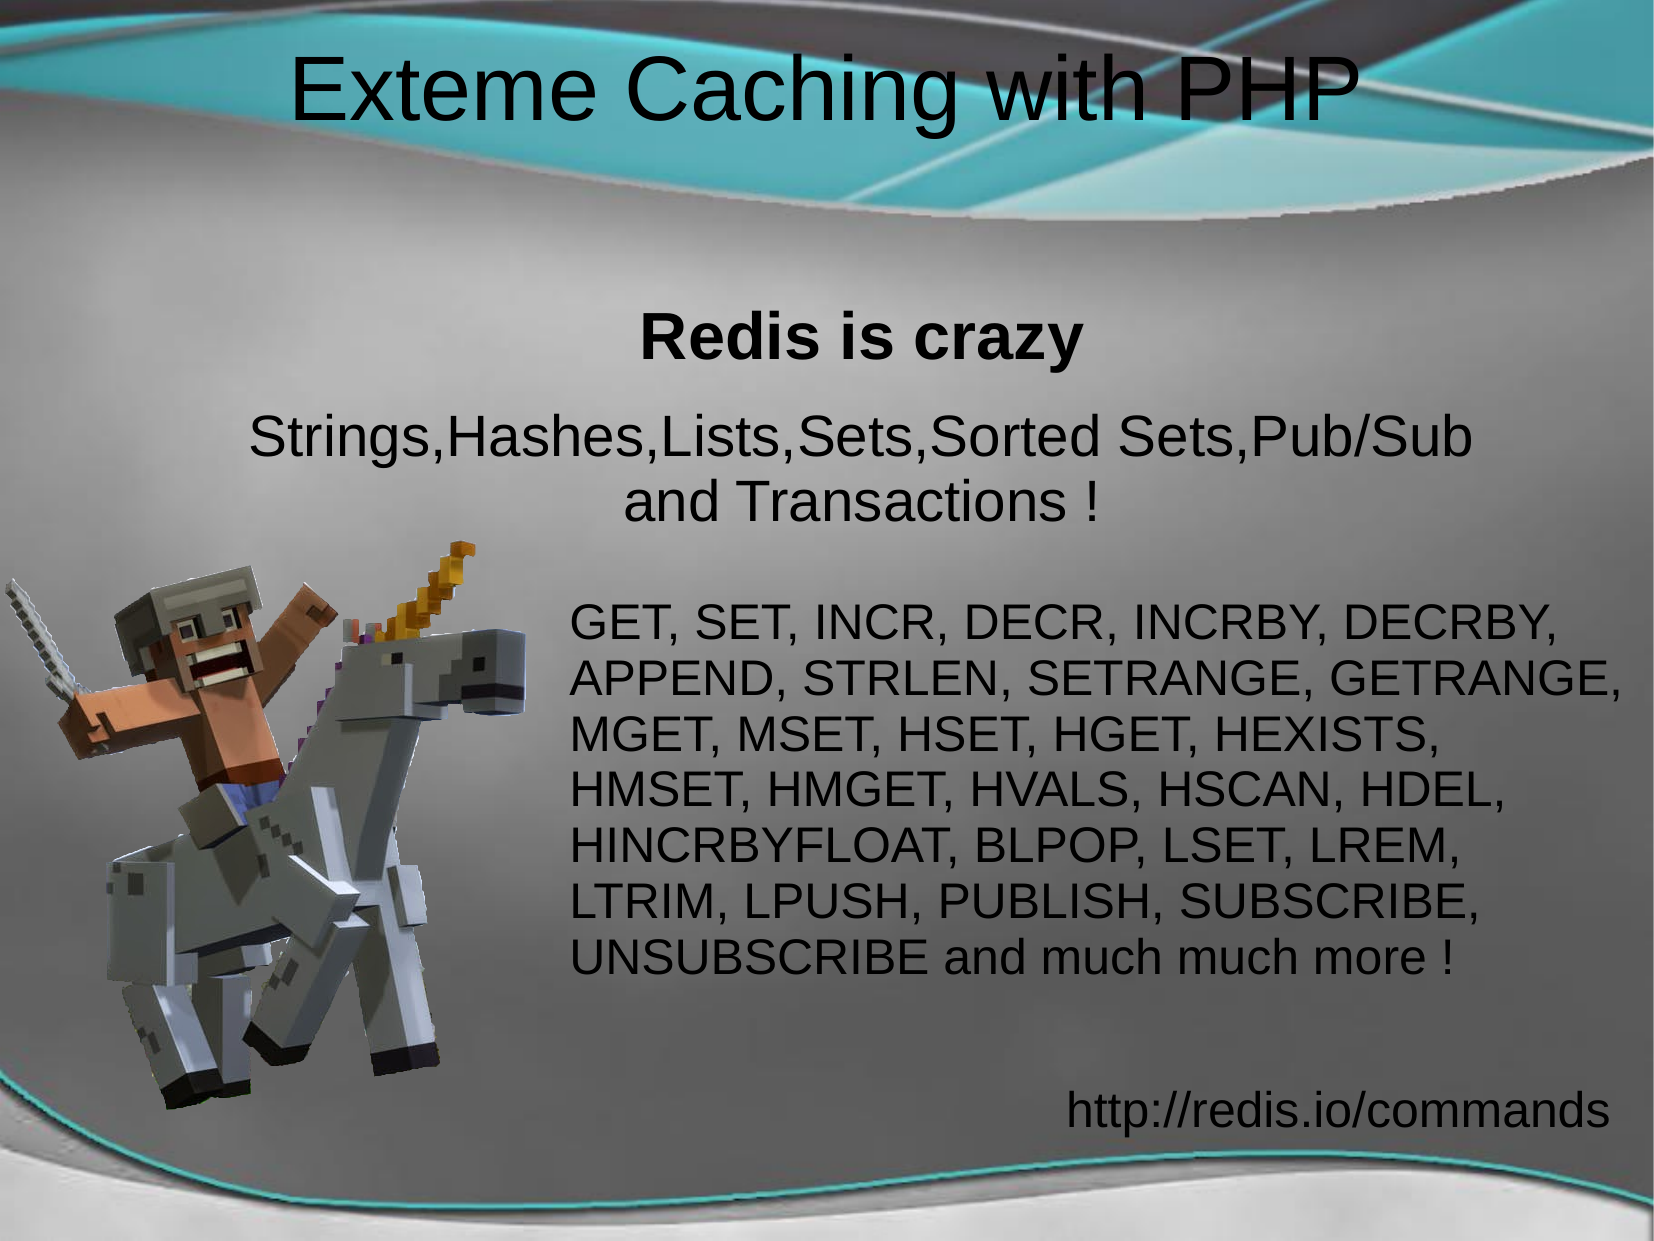

Exteme Caching with PHP
# Redis is crazy
Strings,Hashes,Lists,Sets,Sorted Sets,Pub/Sub
and Transactions !
GET, SET, INCR, DECR, INCRBY, DECRBY,
APPEND, STRLEN, SETRANGE, GETRANGE,
MGET, MSET, HSET, HGET, HEXISTS,
HMSET, HMGET, HVALS, HSCAN, HDEL,
HINCRBYFLOAT, BLPOP, LSET, LREM,
LTRIM, LPUSH, PUBLISH, SUBSCRIBE,
UNSUBSCRIBE and much much more !
http://redis.io/commands